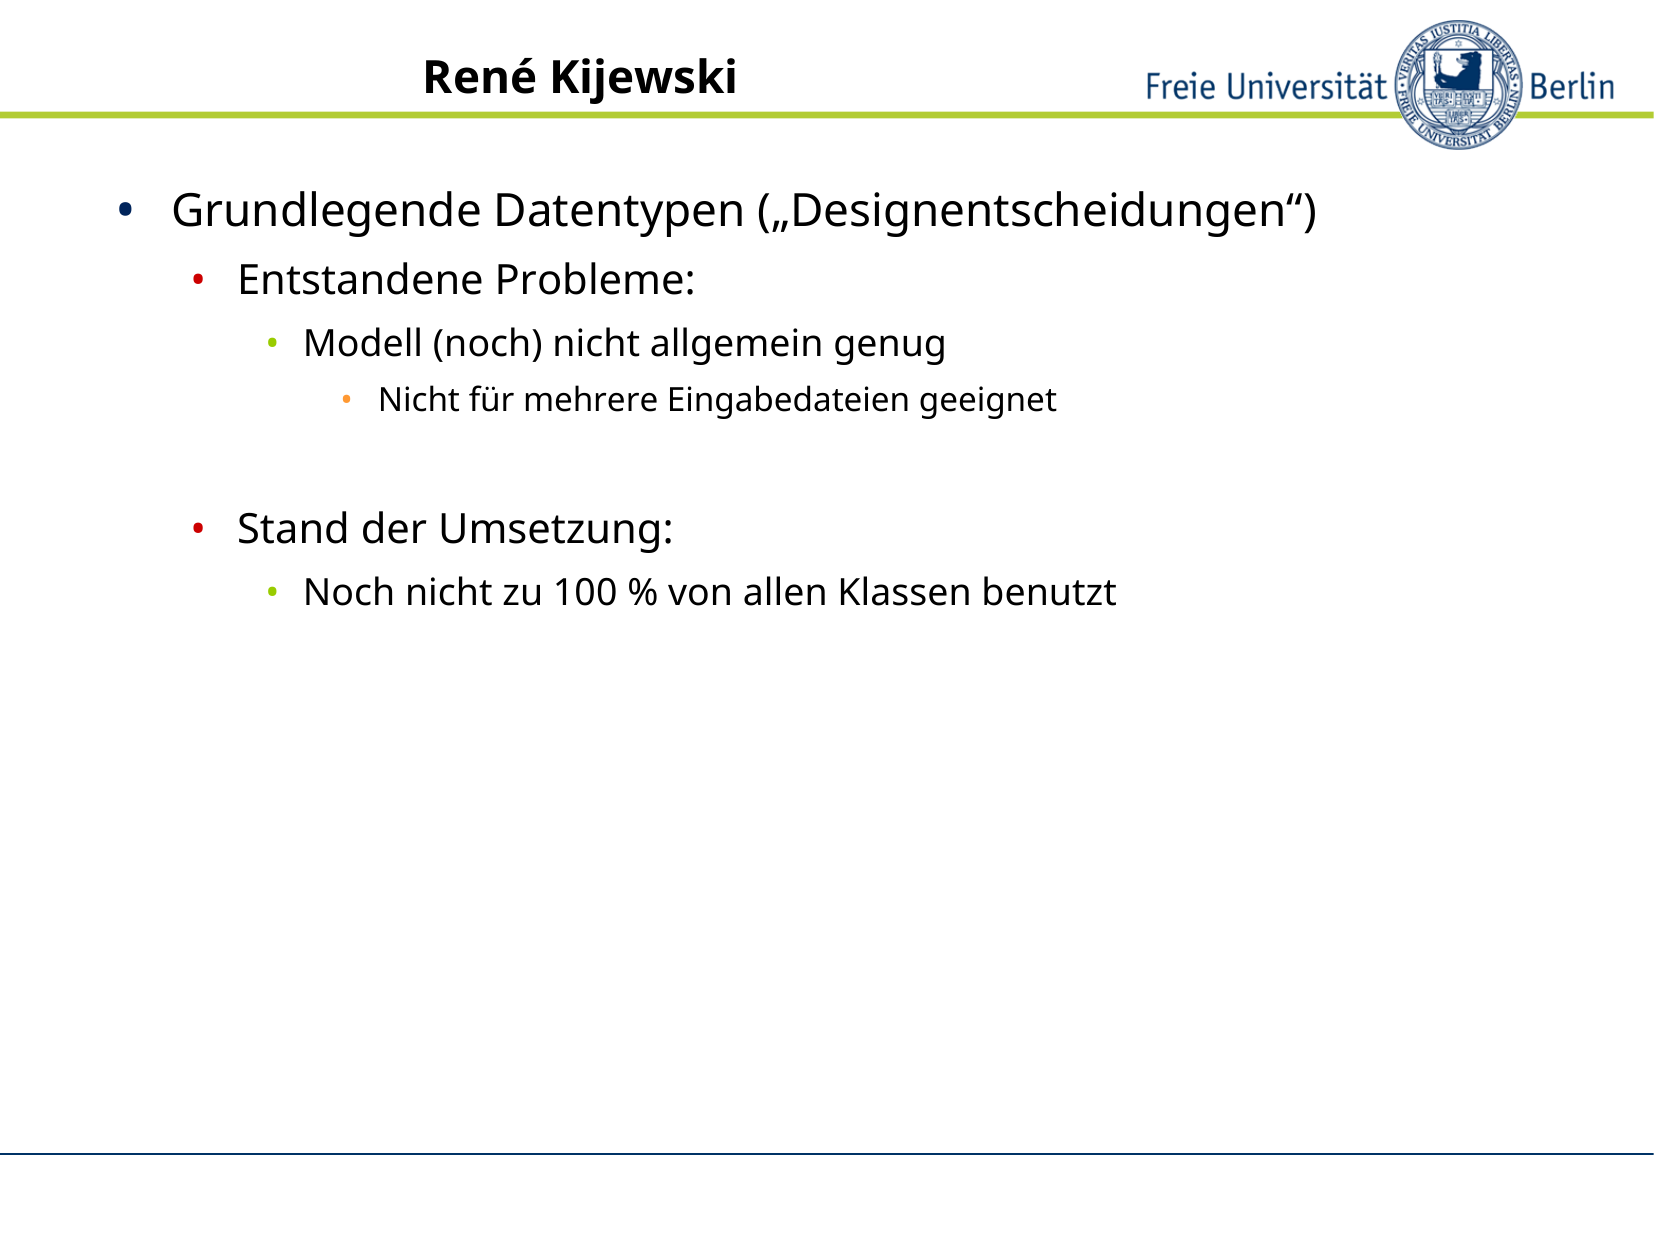

# René Kijewski
Grundlegende Datentypen („Designentscheidungen“)
Entstandene Probleme:
Modell (noch) nicht allgemein genug
Nicht für mehrere Eingabedateien geeignet
Stand der Umsetzung:
Noch nicht zu 100 % von allen Klassen benutzt